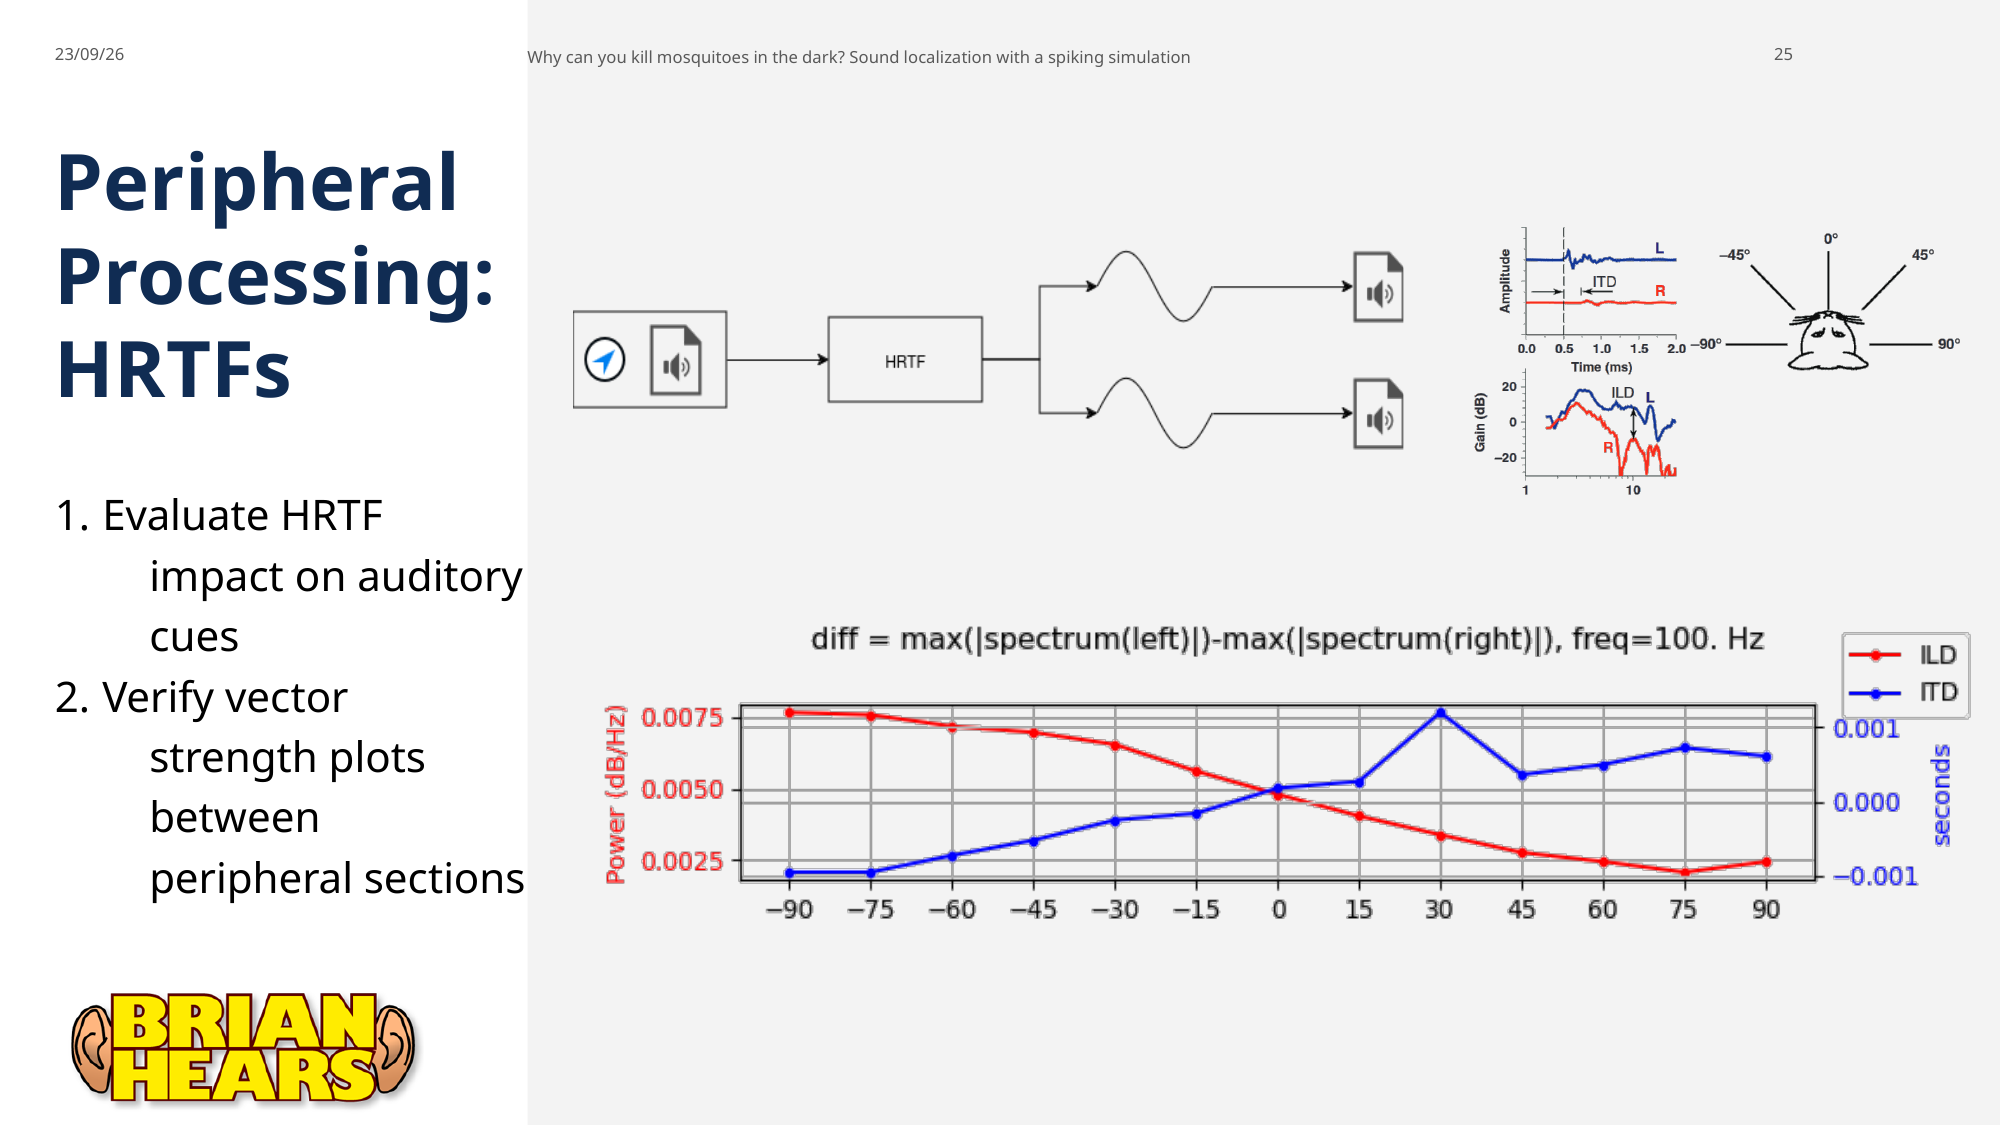

Why can you kill mosquitoes in the dark? Sound localization with a spiking simulation
# Peripheral Processing: HRTFs
Evaluate HRTF impact on auditory cues
Verify vector strength plots between peripheral sections